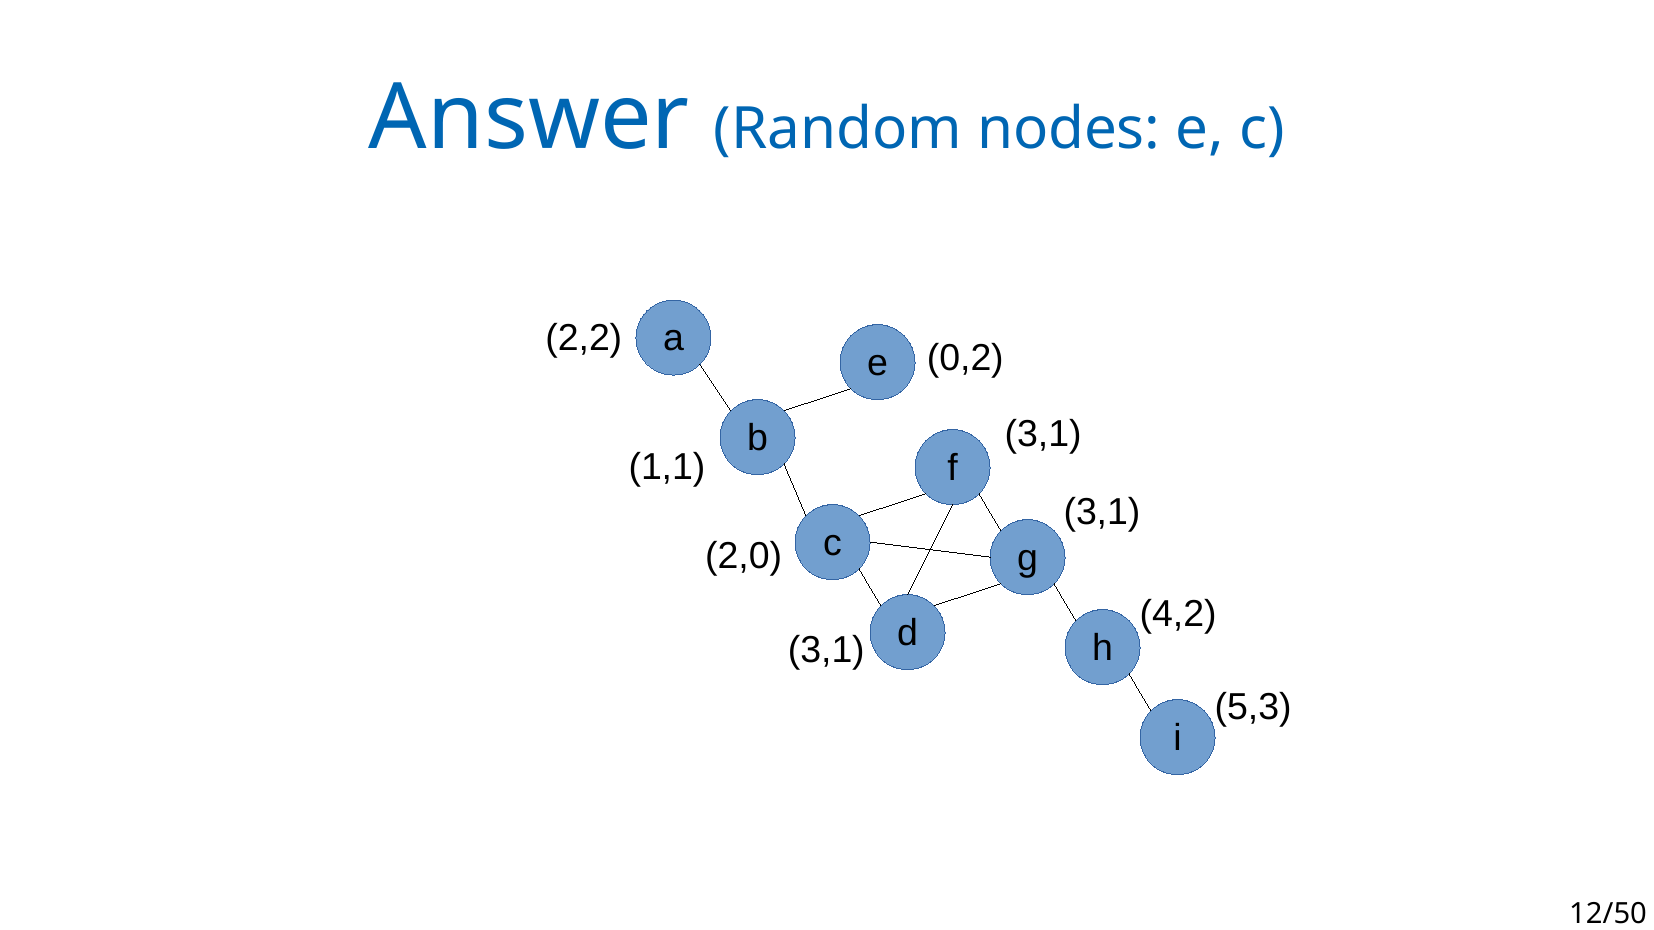

# Answer (Random nodes: e, c)
a
(2,2)
e
(0,2)
b
(3,1)
f
(1,1)
(3,1)
c
g
(2,0)
(4,2)
d
h
(3,1)
(5,3)
i
12